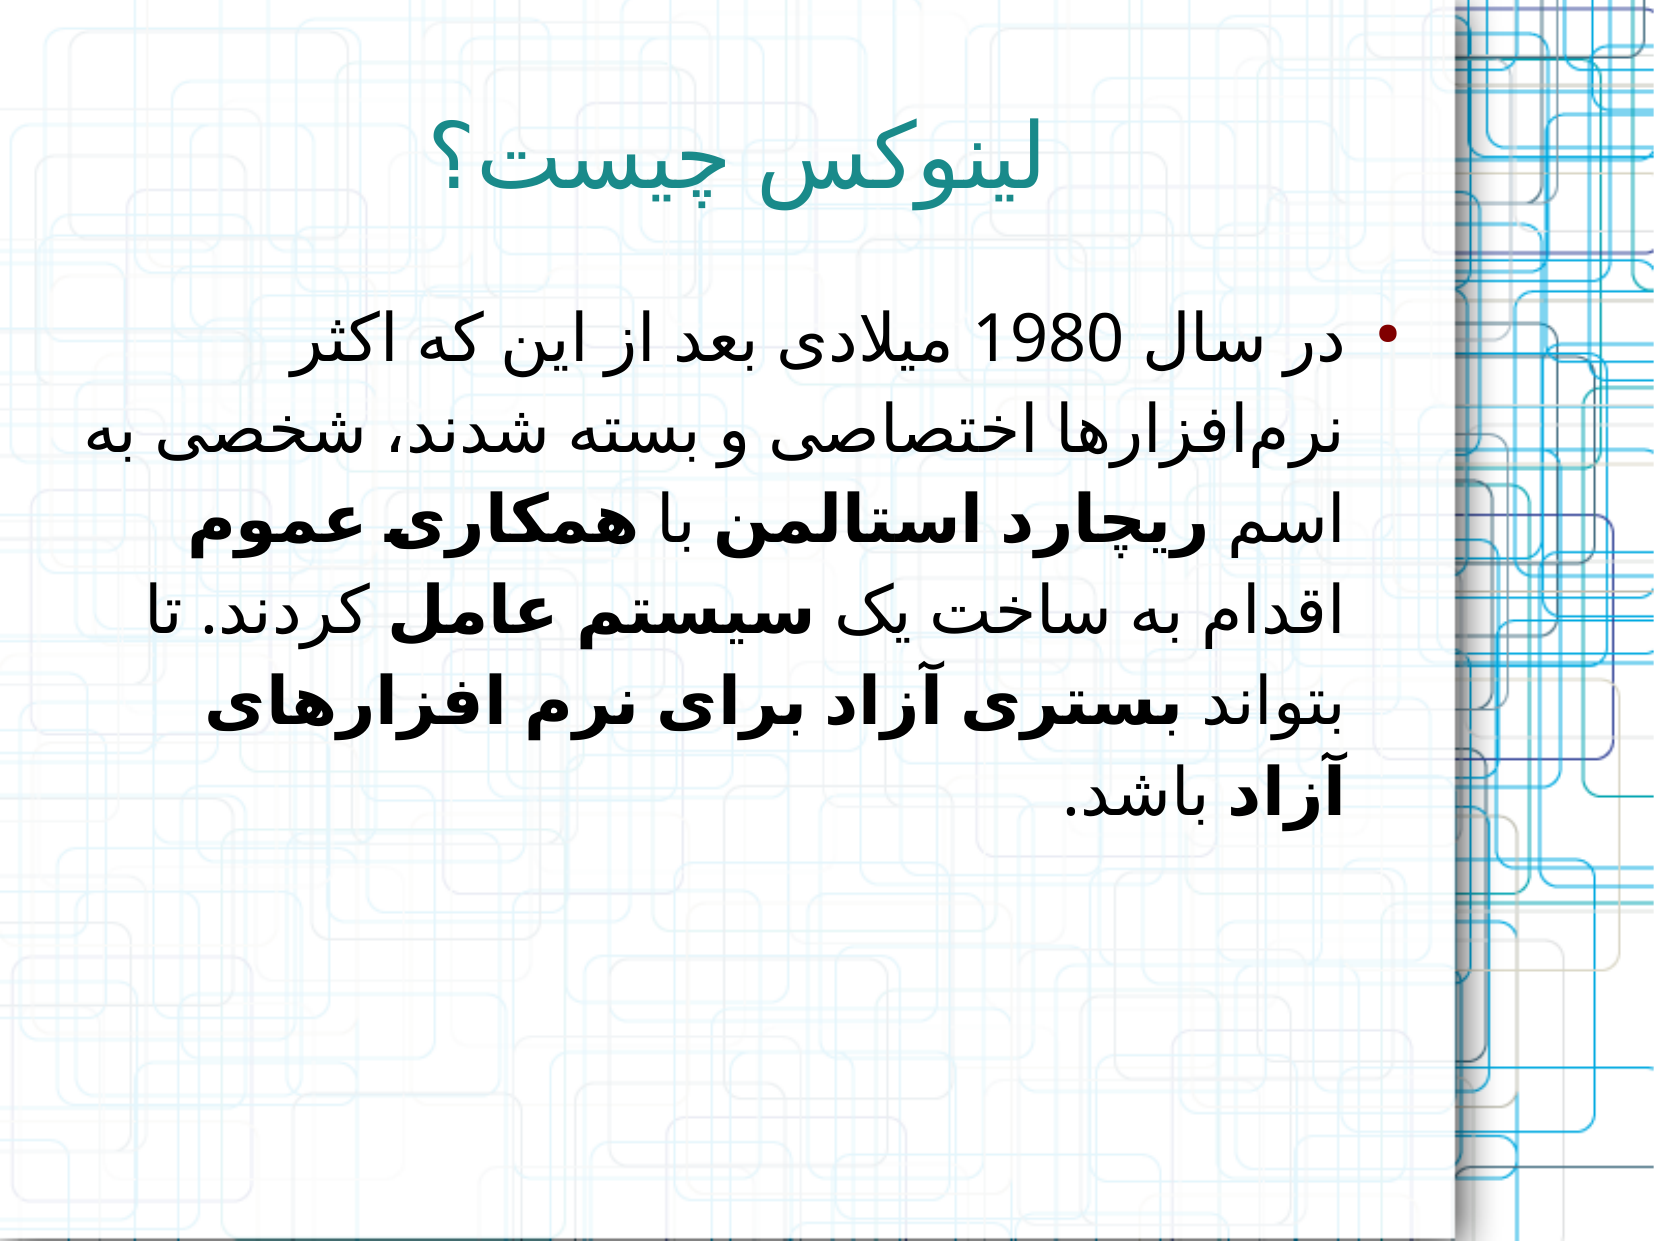

# لینوکس چیست؟
در سال 1980 میلادی بعد از این که اکثر نرم‌افزارها اختصاصی و بسته شدند، شخصی به اسم ریچارد استالمن با همکاری عموم اقدام به ساخت یک سیستم عامل کردند. تا بتواند بستری آزاد برای نرم افزارهای آزاد باشد.